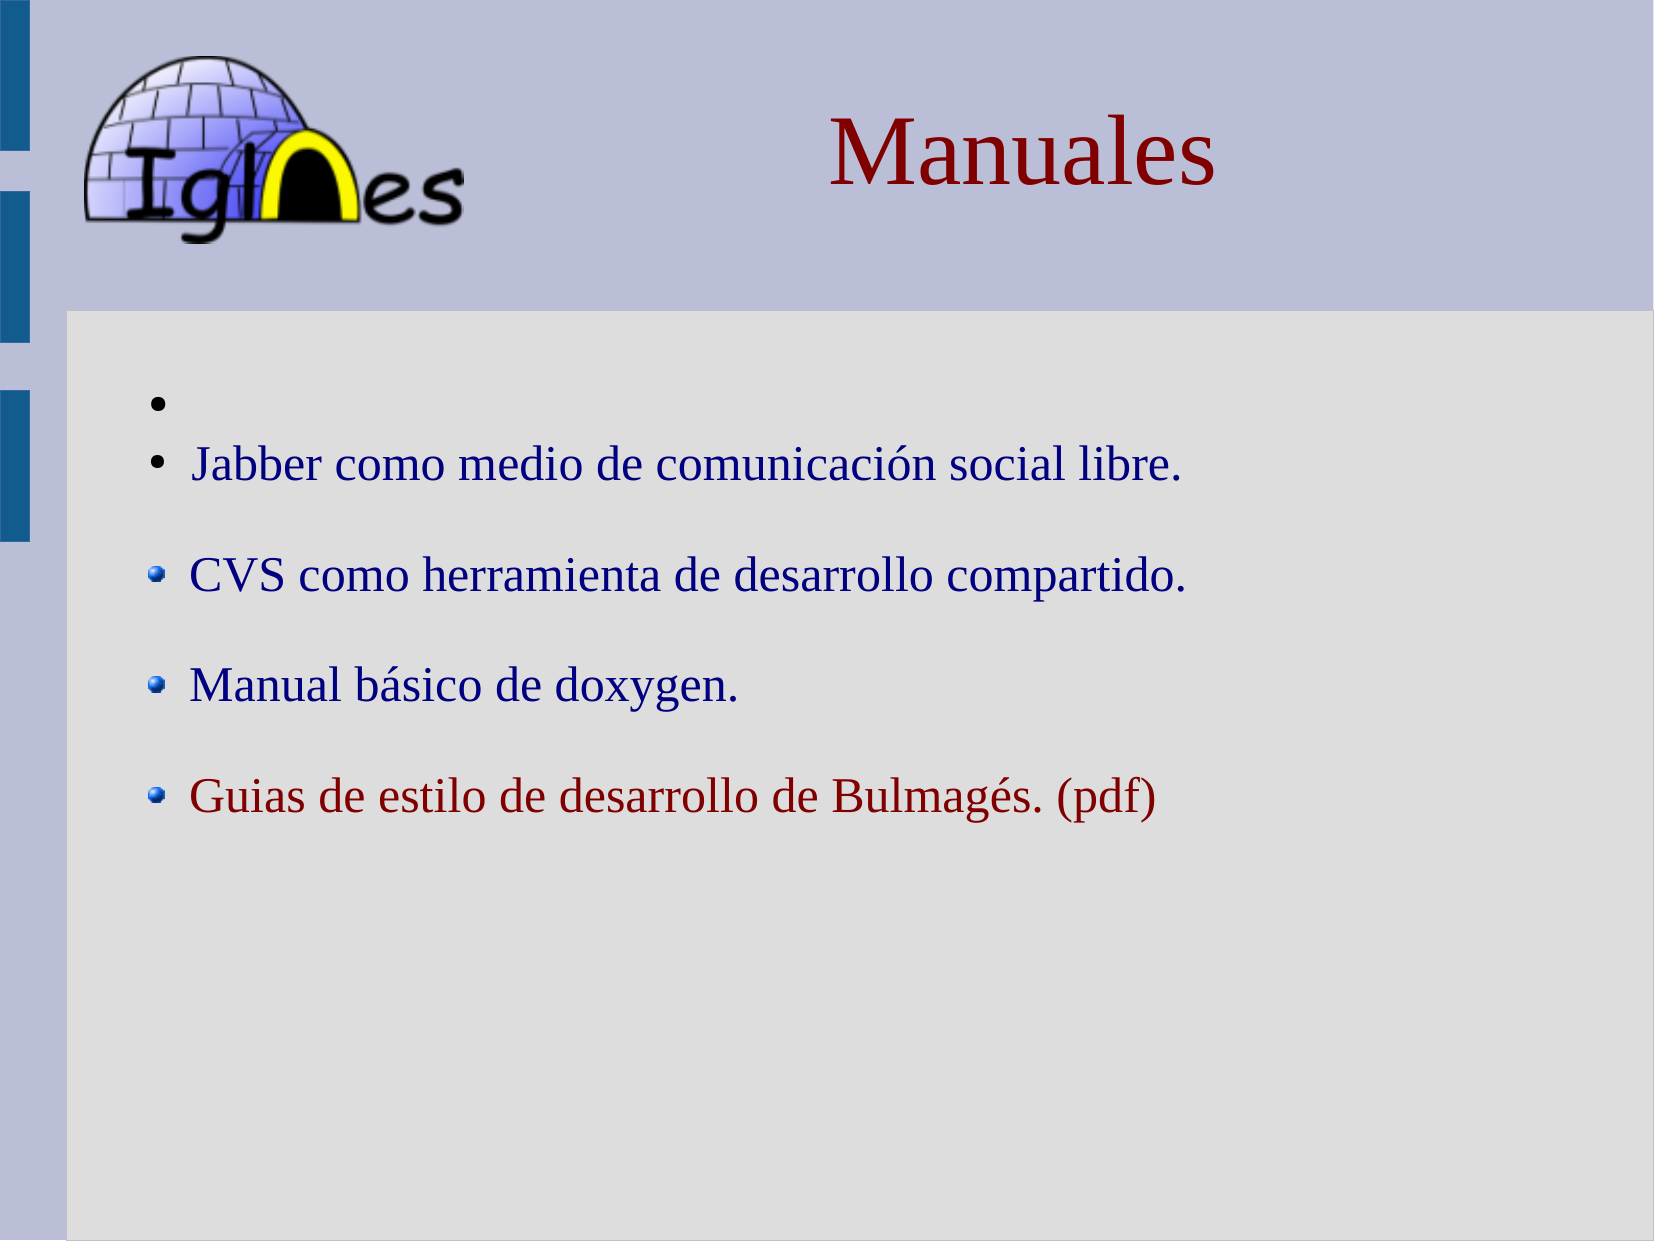

Manuales
 Jabber como medio de comunicación social libre.
 CVS como herramienta de desarrollo compartido.
 Manual básico de doxygen.
 Guias de estilo de desarrollo de Bulmagés. (pdf)